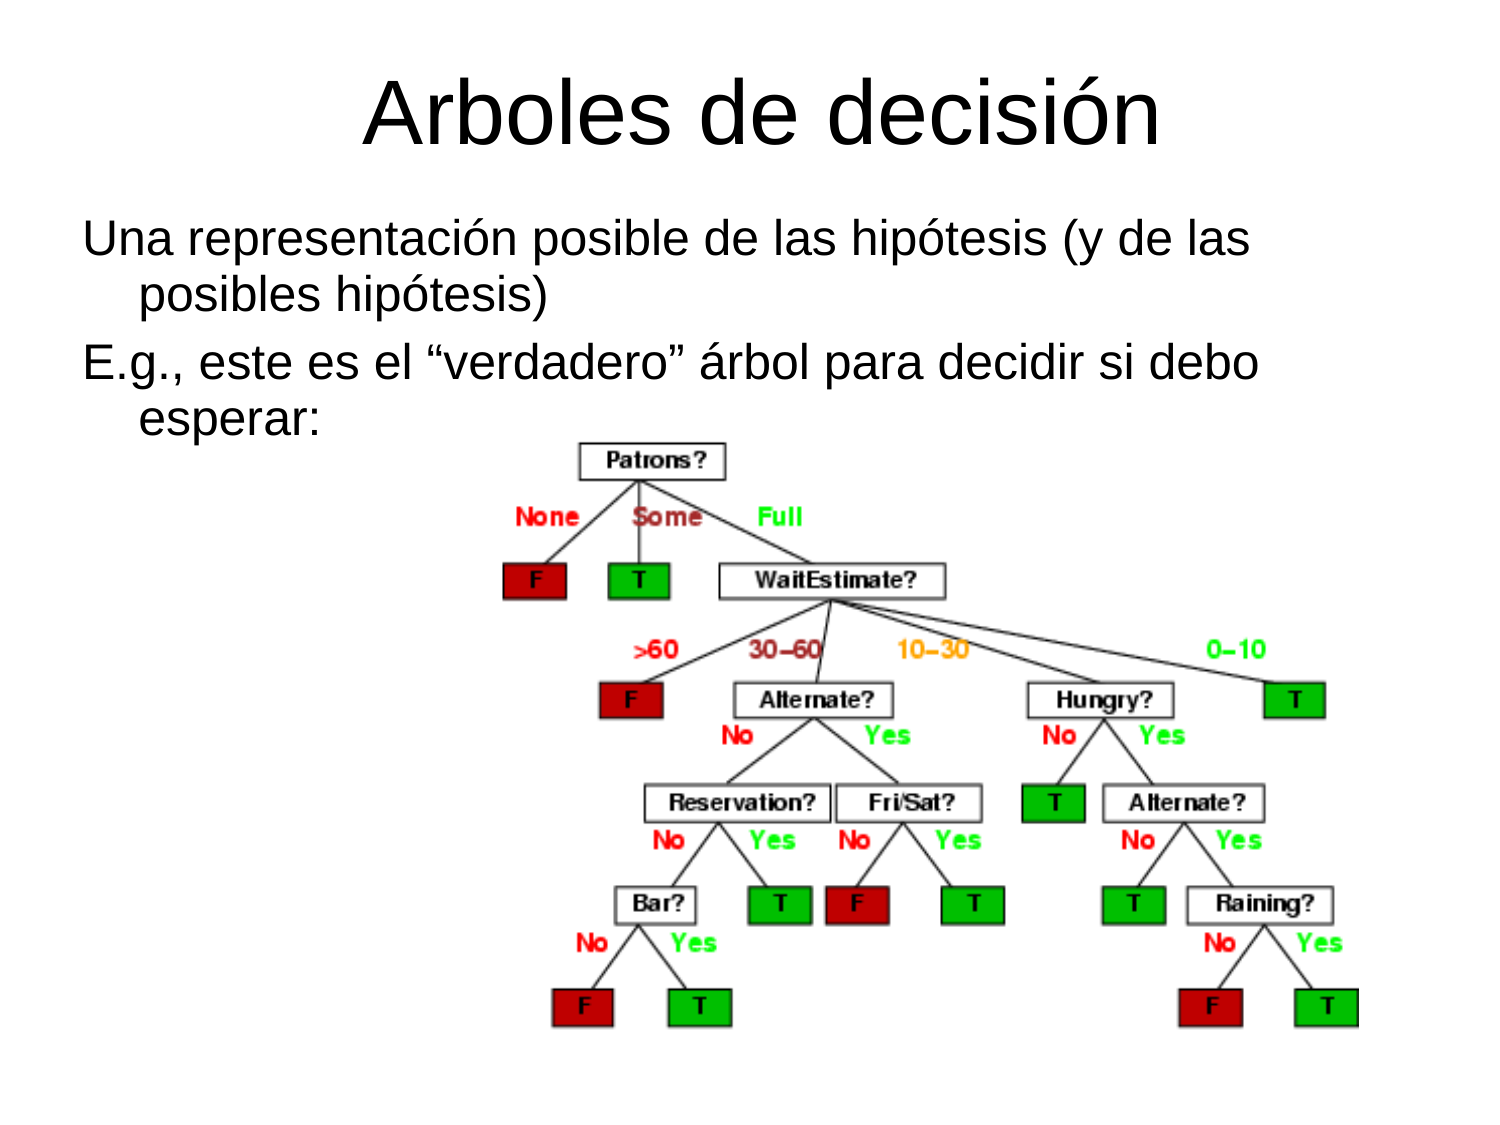

# Arboles de decisión
Una representación posible de las hipótesis (y de las posibles hipótesis)
E.g., este es el “verdadero” árbol para decidir si debo esperar: